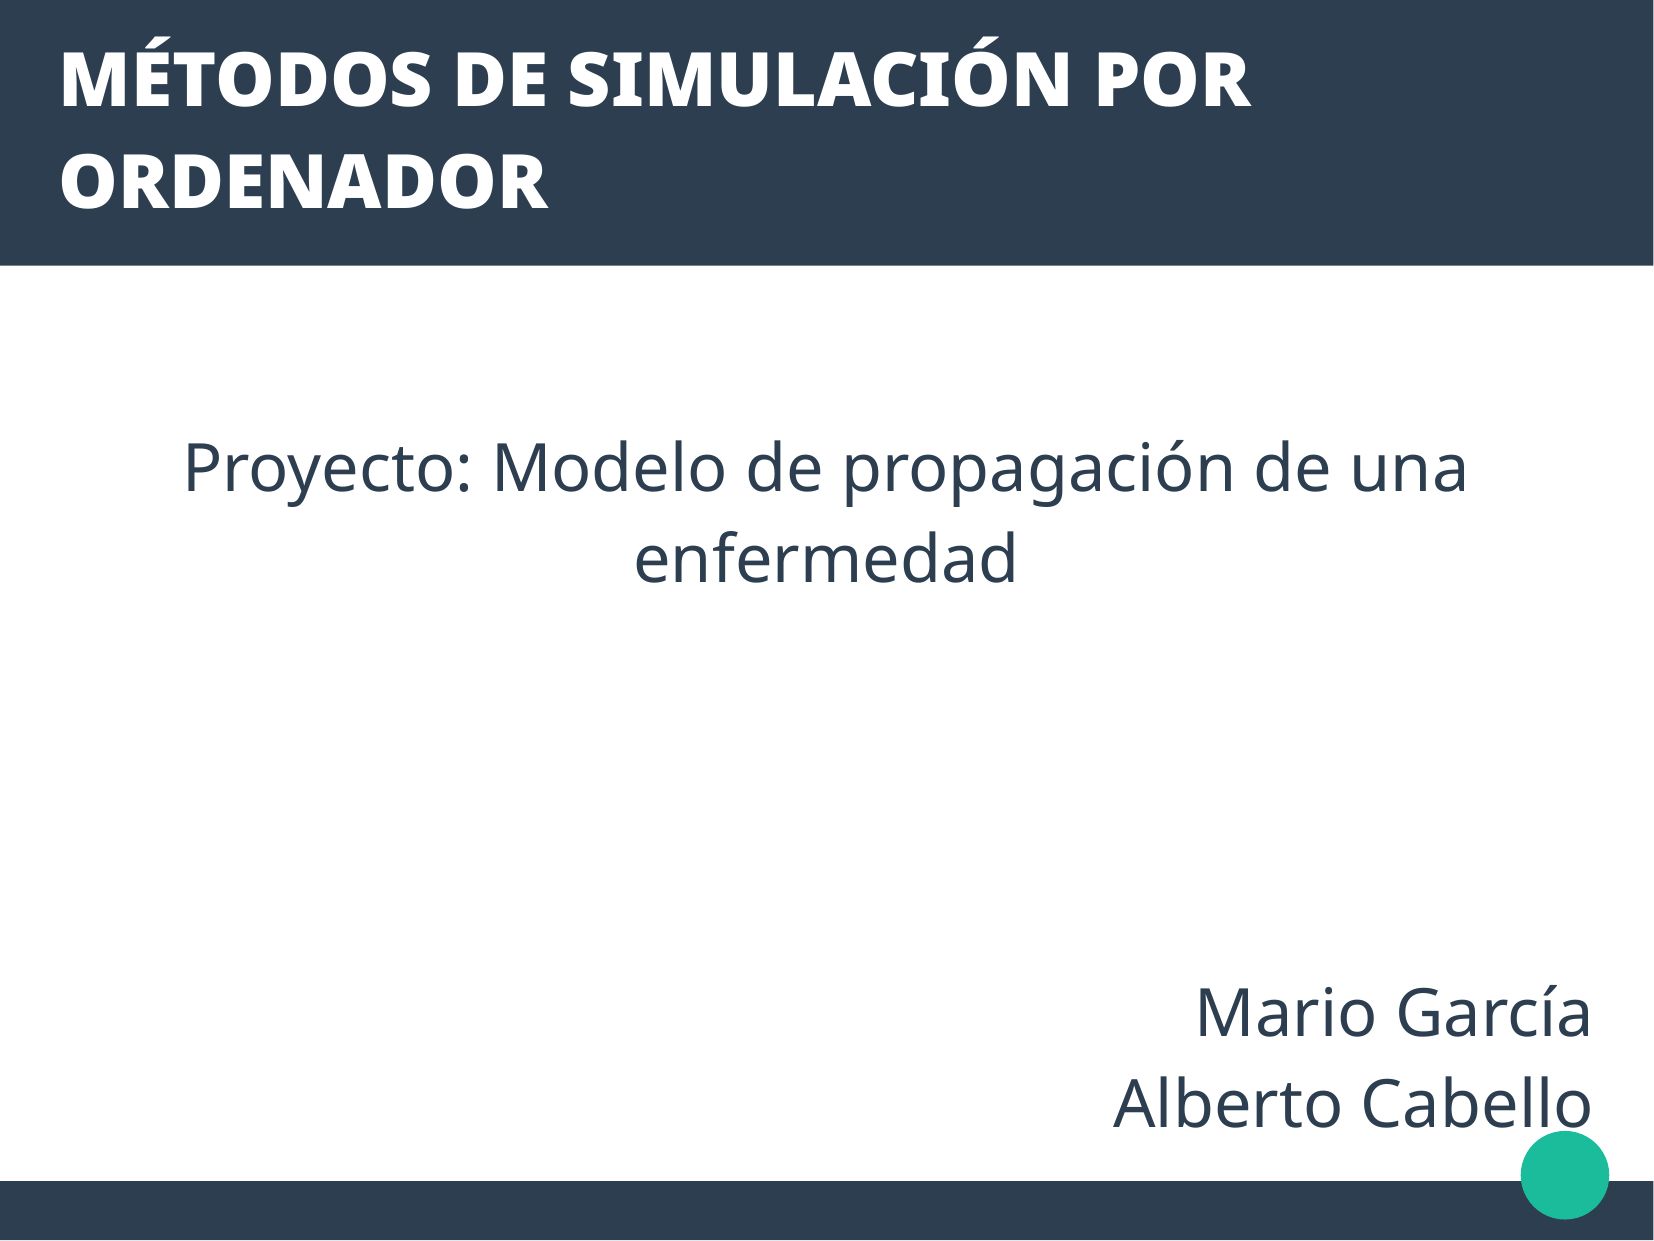

# MÉTODOS DE SIMULACIÓN POR ORDENADOR
Proyecto: Modelo de propagación de una enfermedad
Mario García
Alberto Cabello